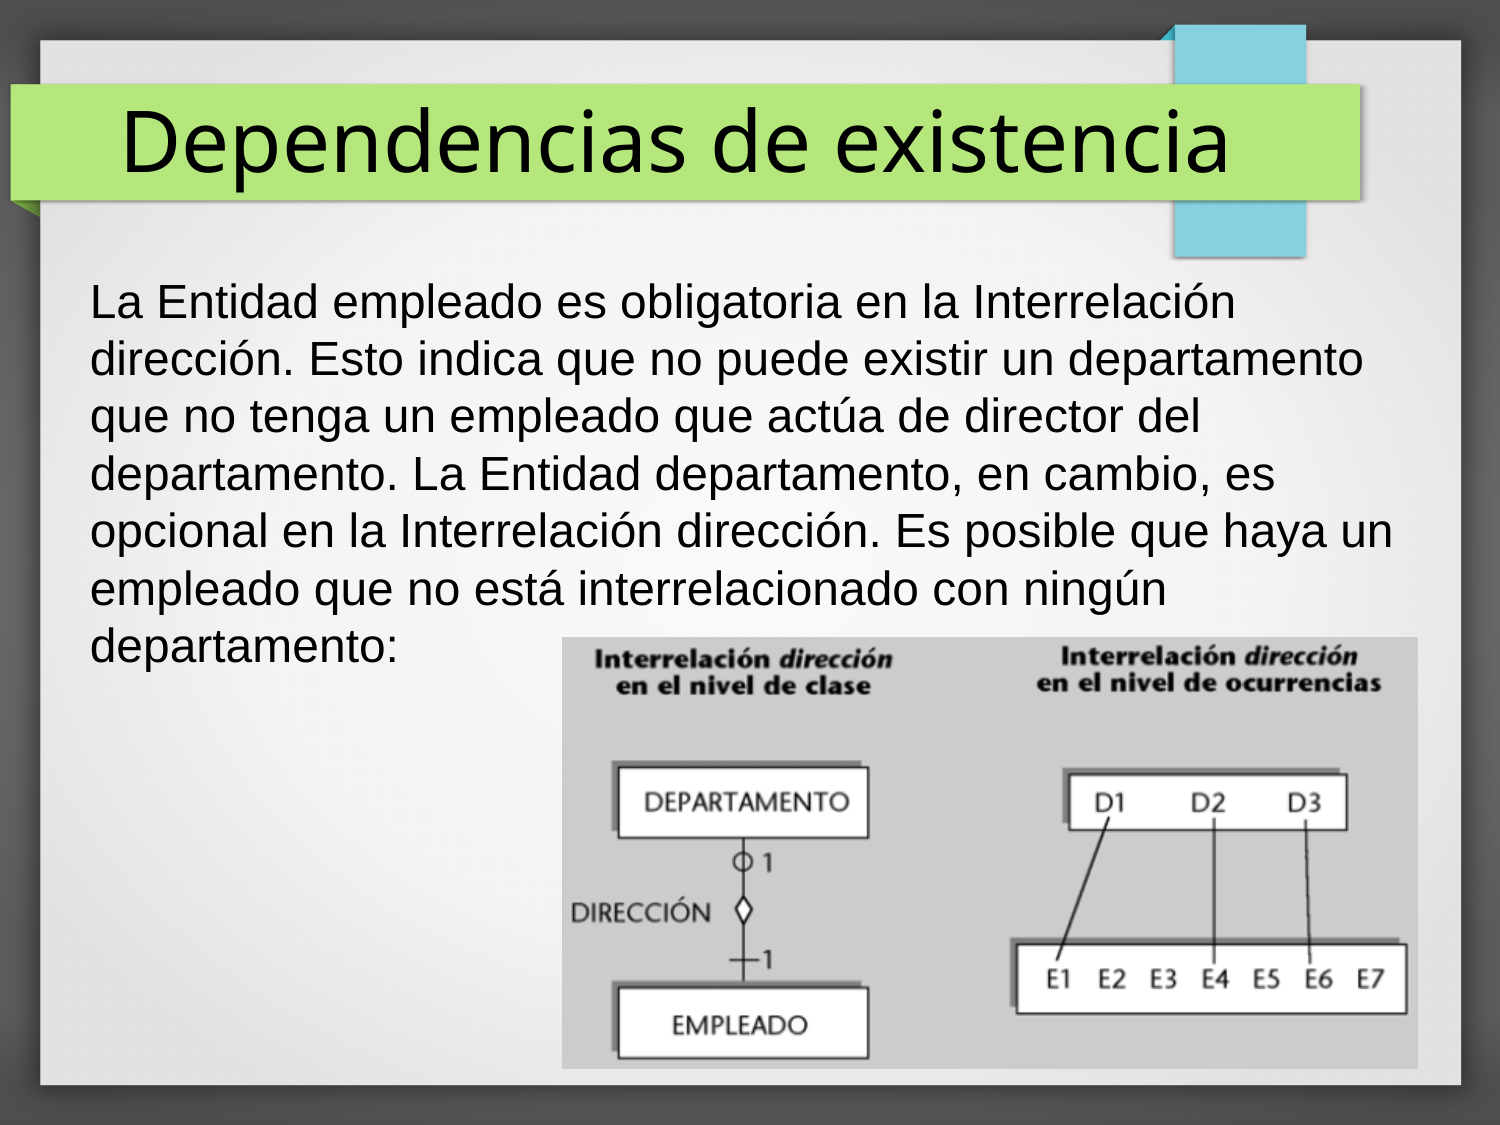

Dependencias de existencia
La Entidad empleado es obligatoria en la Interrelación dirección. Esto indica que no puede existir un departamento que no tenga un empleado que actúa de director del departamento. La Entidad departamento, en cambio, es opcional en la Interrelación dirección. Es posible que haya un empleado que no está interrelacionado con ningún departamento: